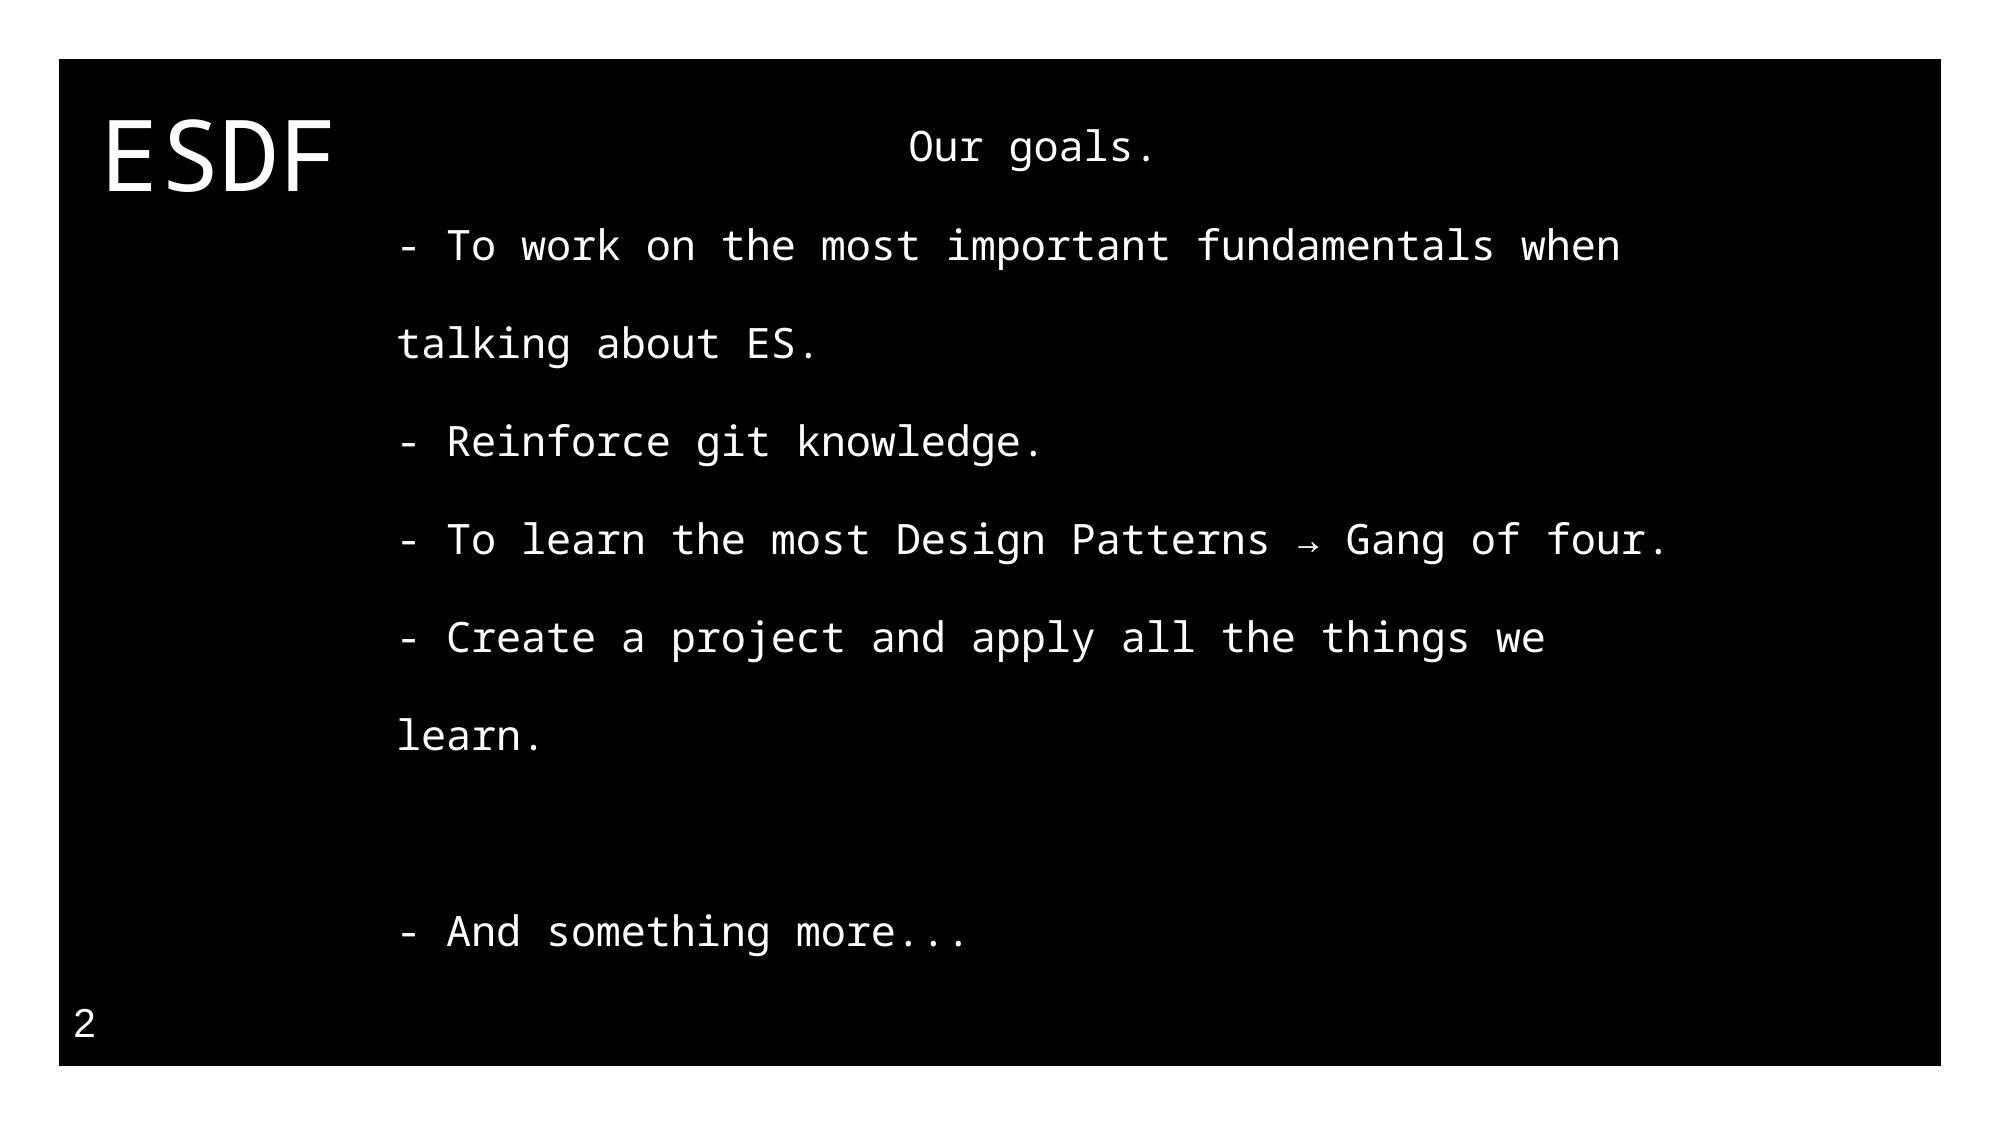

# ESDF
Our goals.
- To work on the most important fundamentals when talking about ES.
- Reinforce git knowledge.
- To learn the most Design Patterns → Gang of four.
- Create a project and apply all the things we learn.
- And something more...
2